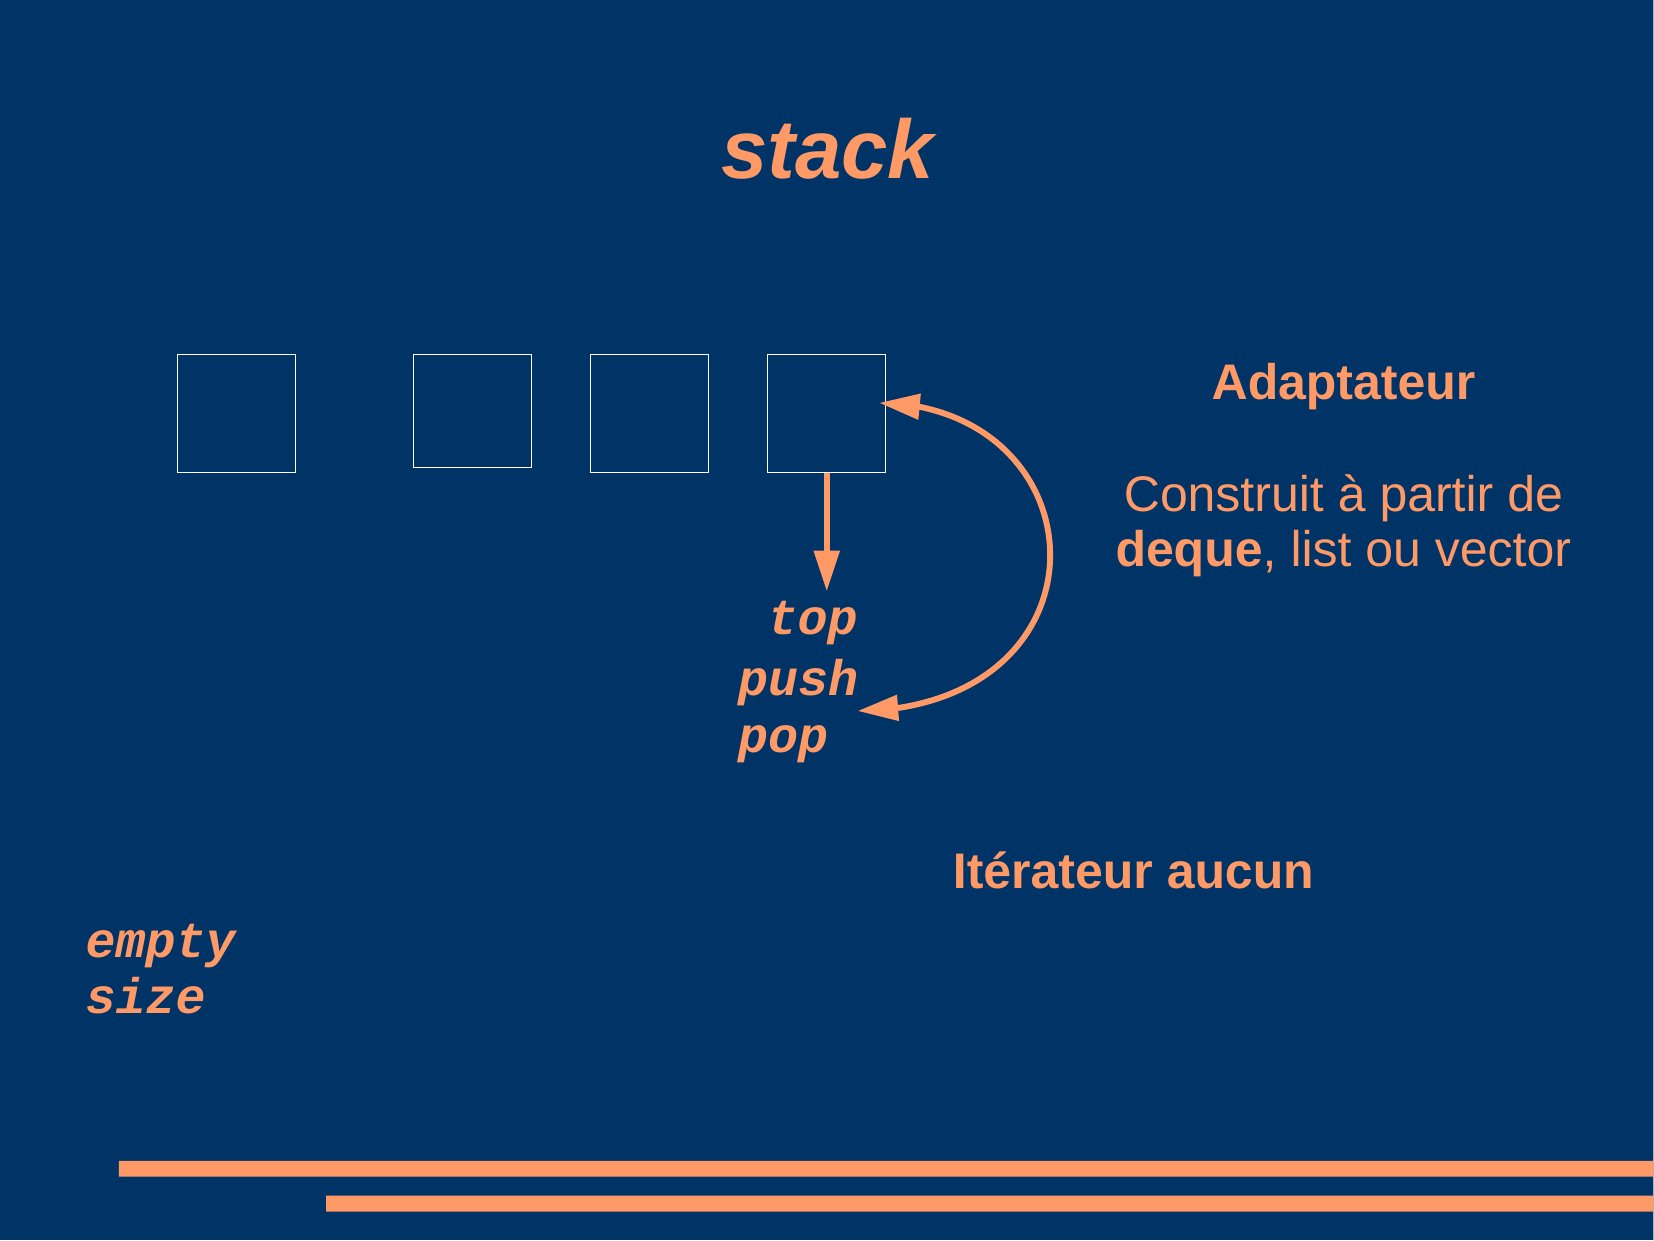

# stack
Adaptateur
Construit à partir de deque, list ou vector
top
push
pop
Itérateur aucun
empty
size